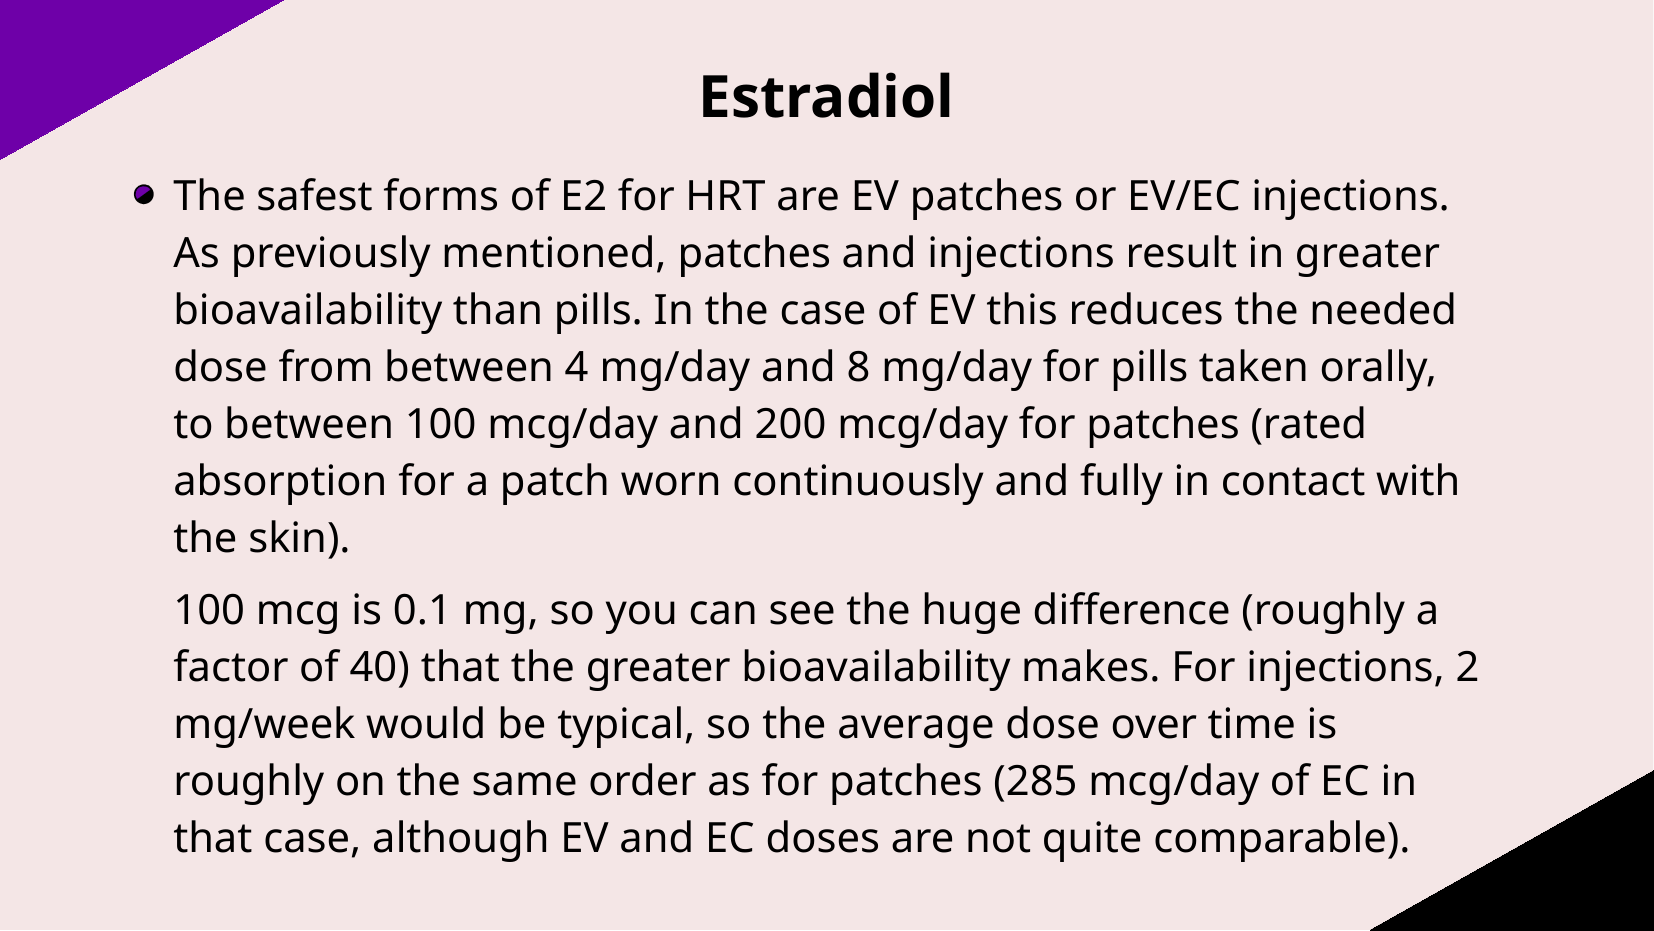

# Estradiol
The safest forms of E2 for HRT are EV patches or EV/EC injections. As previously mentioned, patches and injections result in greater bioavailability than pills. In the case of EV this reduces the needed dose from between 4 mg/day and 8 mg/day for pills taken orally, to between 100 mcg/day and 200 mcg/day for patches (rated absorption for a patch worn continuously and fully in contact with the skin).
100 mcg is 0.1 mg, so you can see the huge difference (roughly a factor of 40) that the greater bioavailability makes. For injections, 2 mg/week would be typical, so the average dose over time is roughly on the same order as for patches (285 mcg/day of EC in that case, although EV and EC doses are not quite comparable).